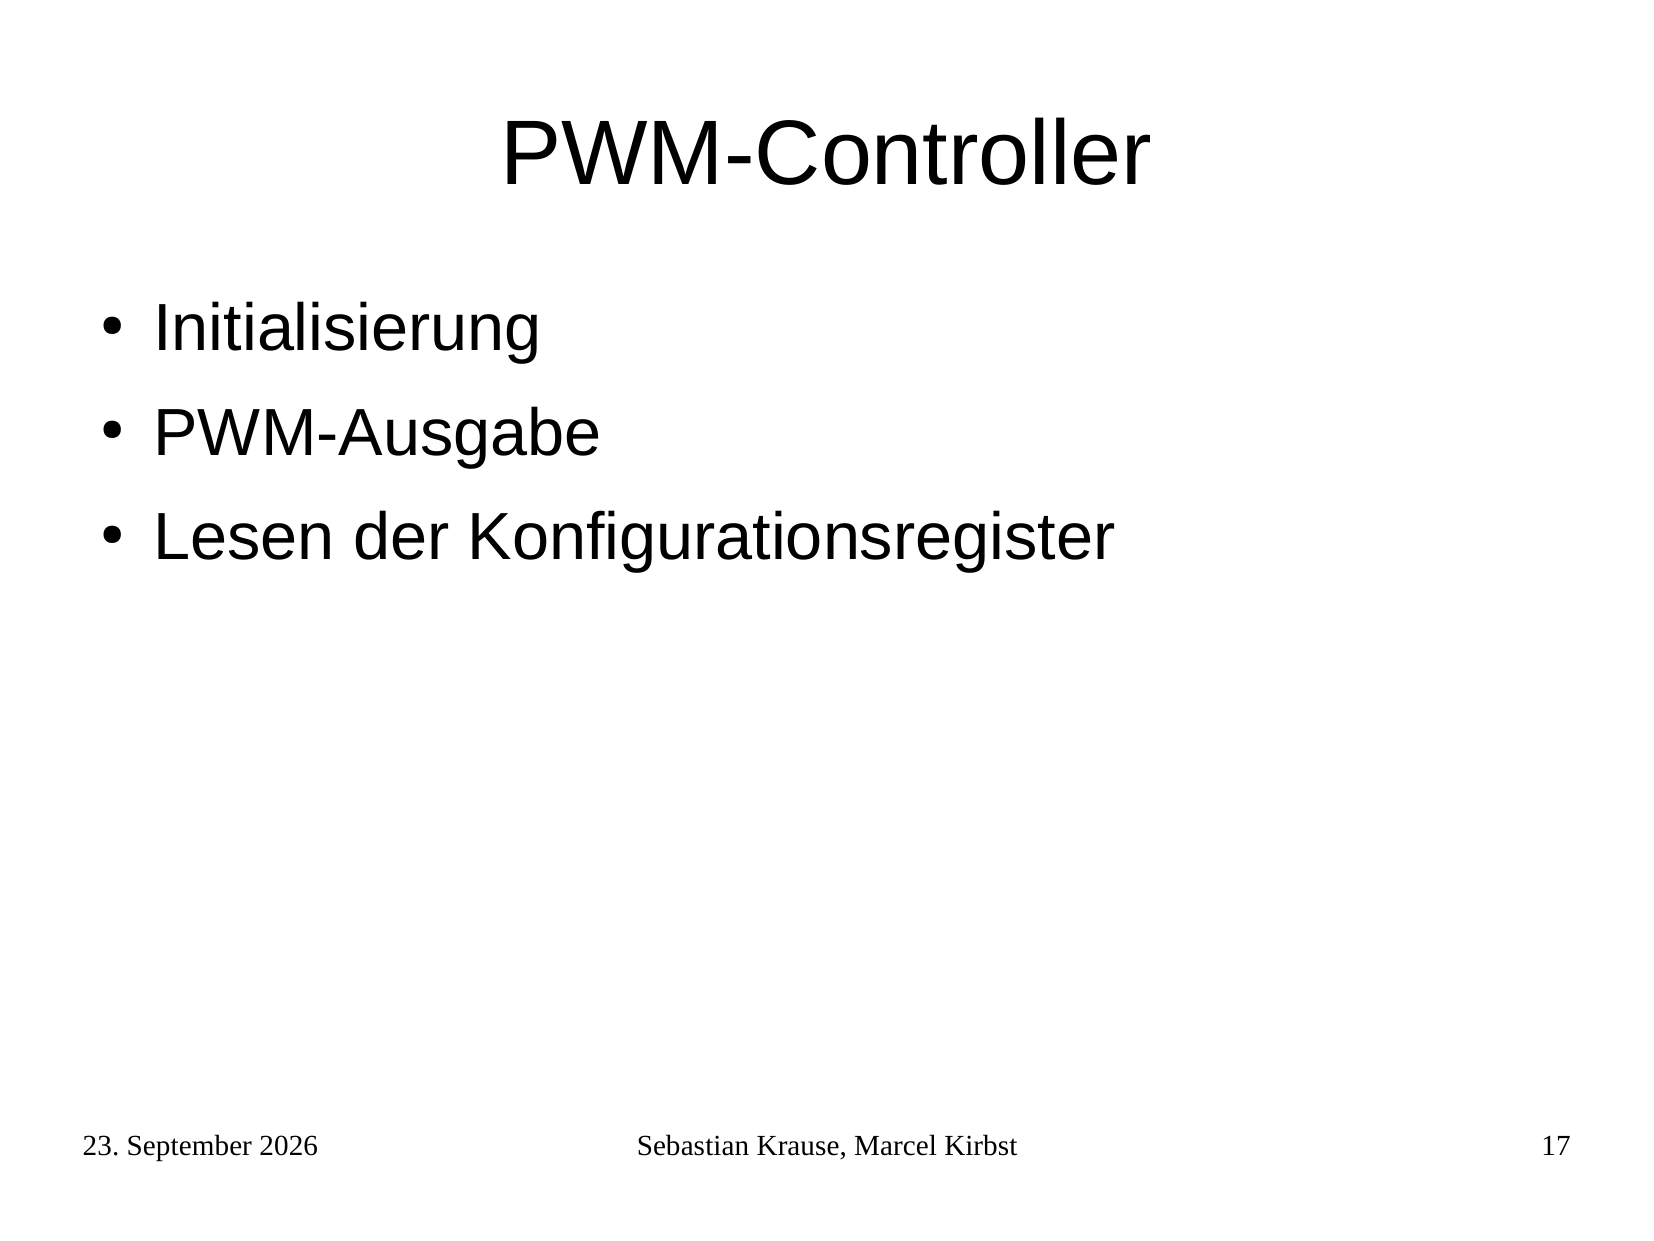

# PWM-Controller
Initialisierung
PWM-Ausgabe
Lesen der Konfigurationsregister
Sebastian Krause, Marcel Kirbst
17